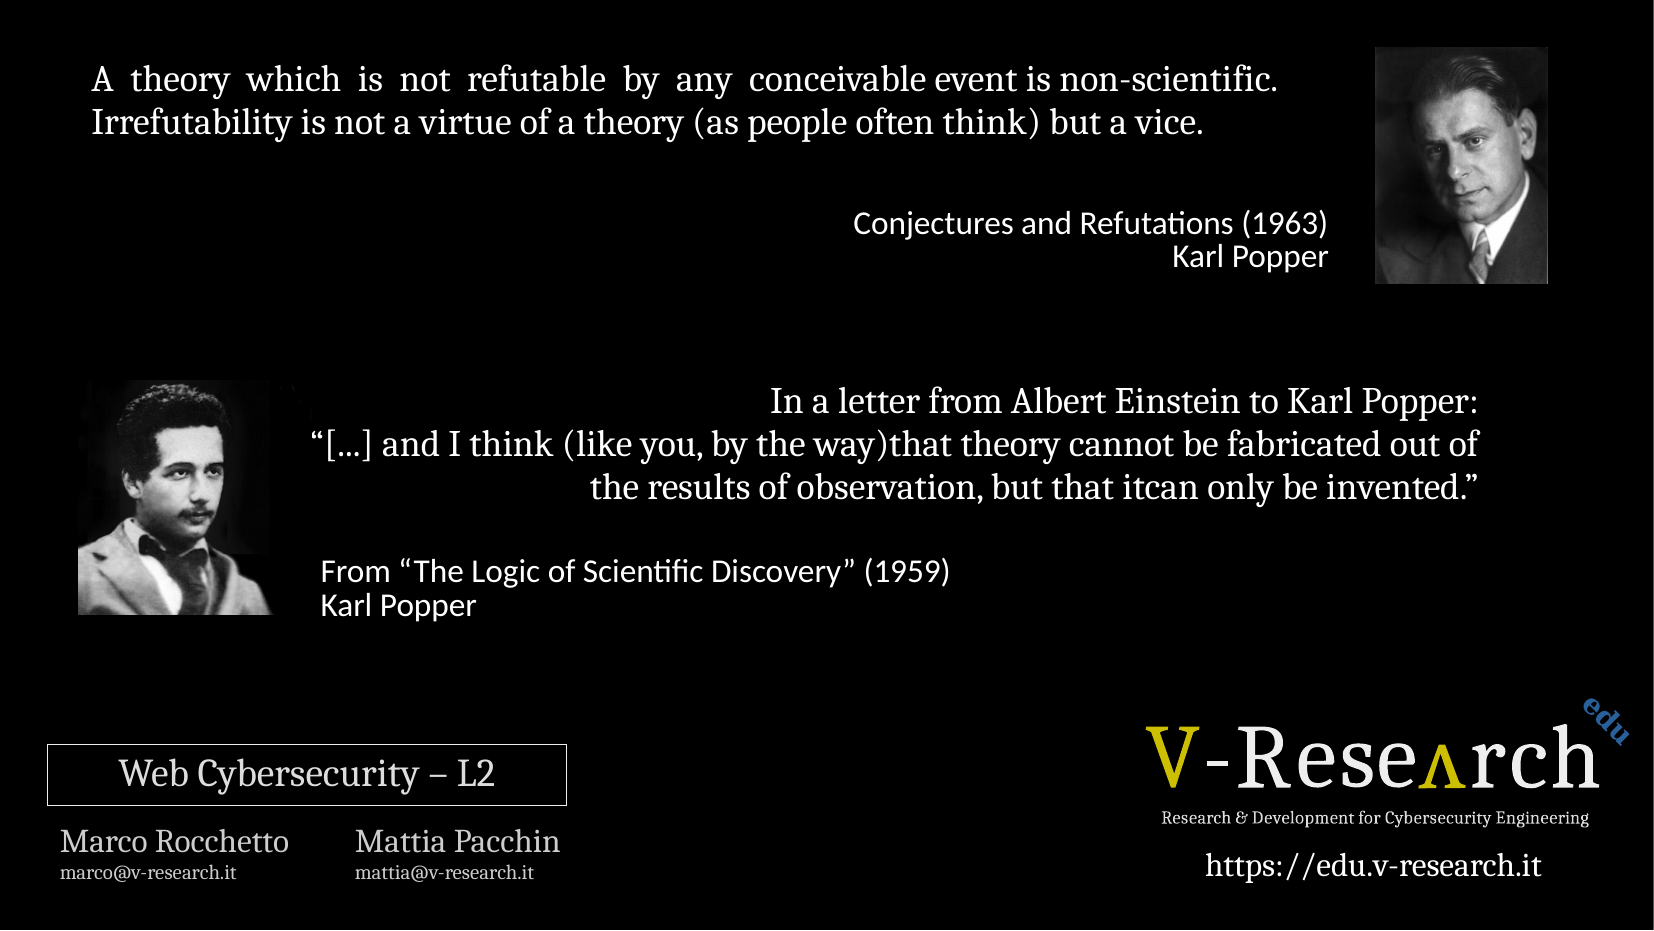

A theory which is not refutable by any conceivable event is non-scientific. Irrefutability is not a virtue of a theory (as people often think) but a vice.
Conjectures and Refutations (1963)
Karl Popper
In a letter from Albert Einstein to Karl Popper:
“[...] and I think (like you, by the way)that theory cannot be fabricated out of the results of observation, but that itcan only be invented.”
From “The Logic of Scientific Discovery” (1959)
Karl Popper
Web Cybersecurity – L2
Marco Rocchetto	Mattia Pacchin
marco@v-research.it 		mattia@v-research.it
https://edu.v-research.it